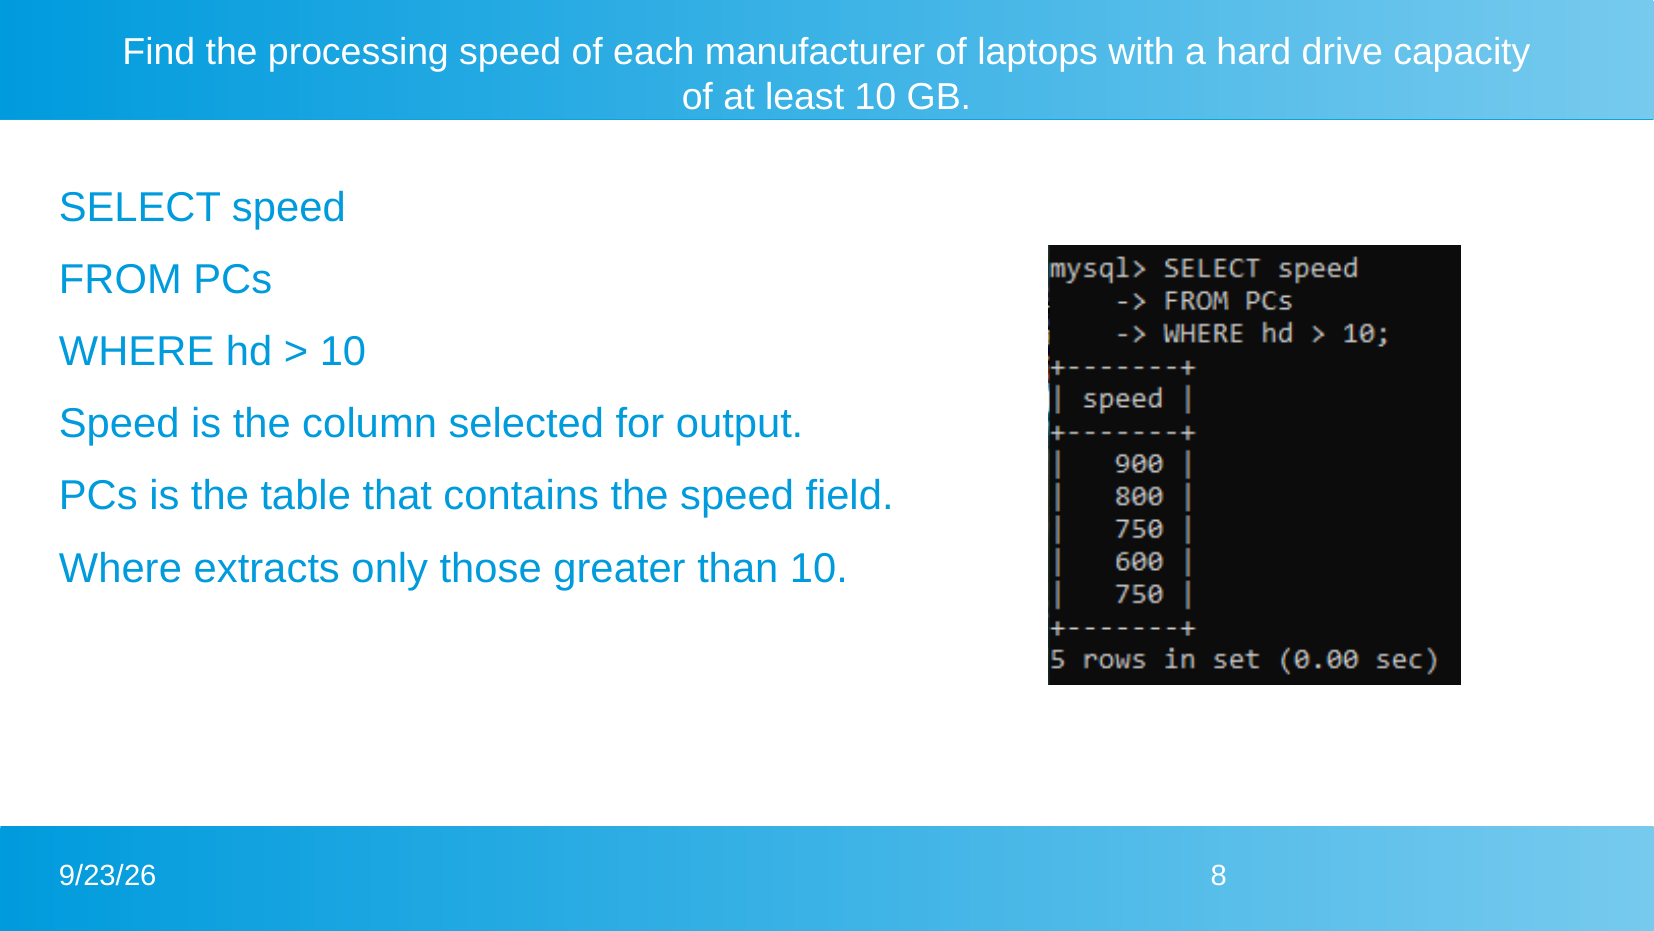

# Find the processing speed of each manufacturer of laptops with a hard drive capacity of at least 10 GB.
SELECT speed
FROM PCs
WHERE hd > 10
Speed is the column selected for output.
PCs is the table that contains the speed field.
Where extracts only those greater than 10.